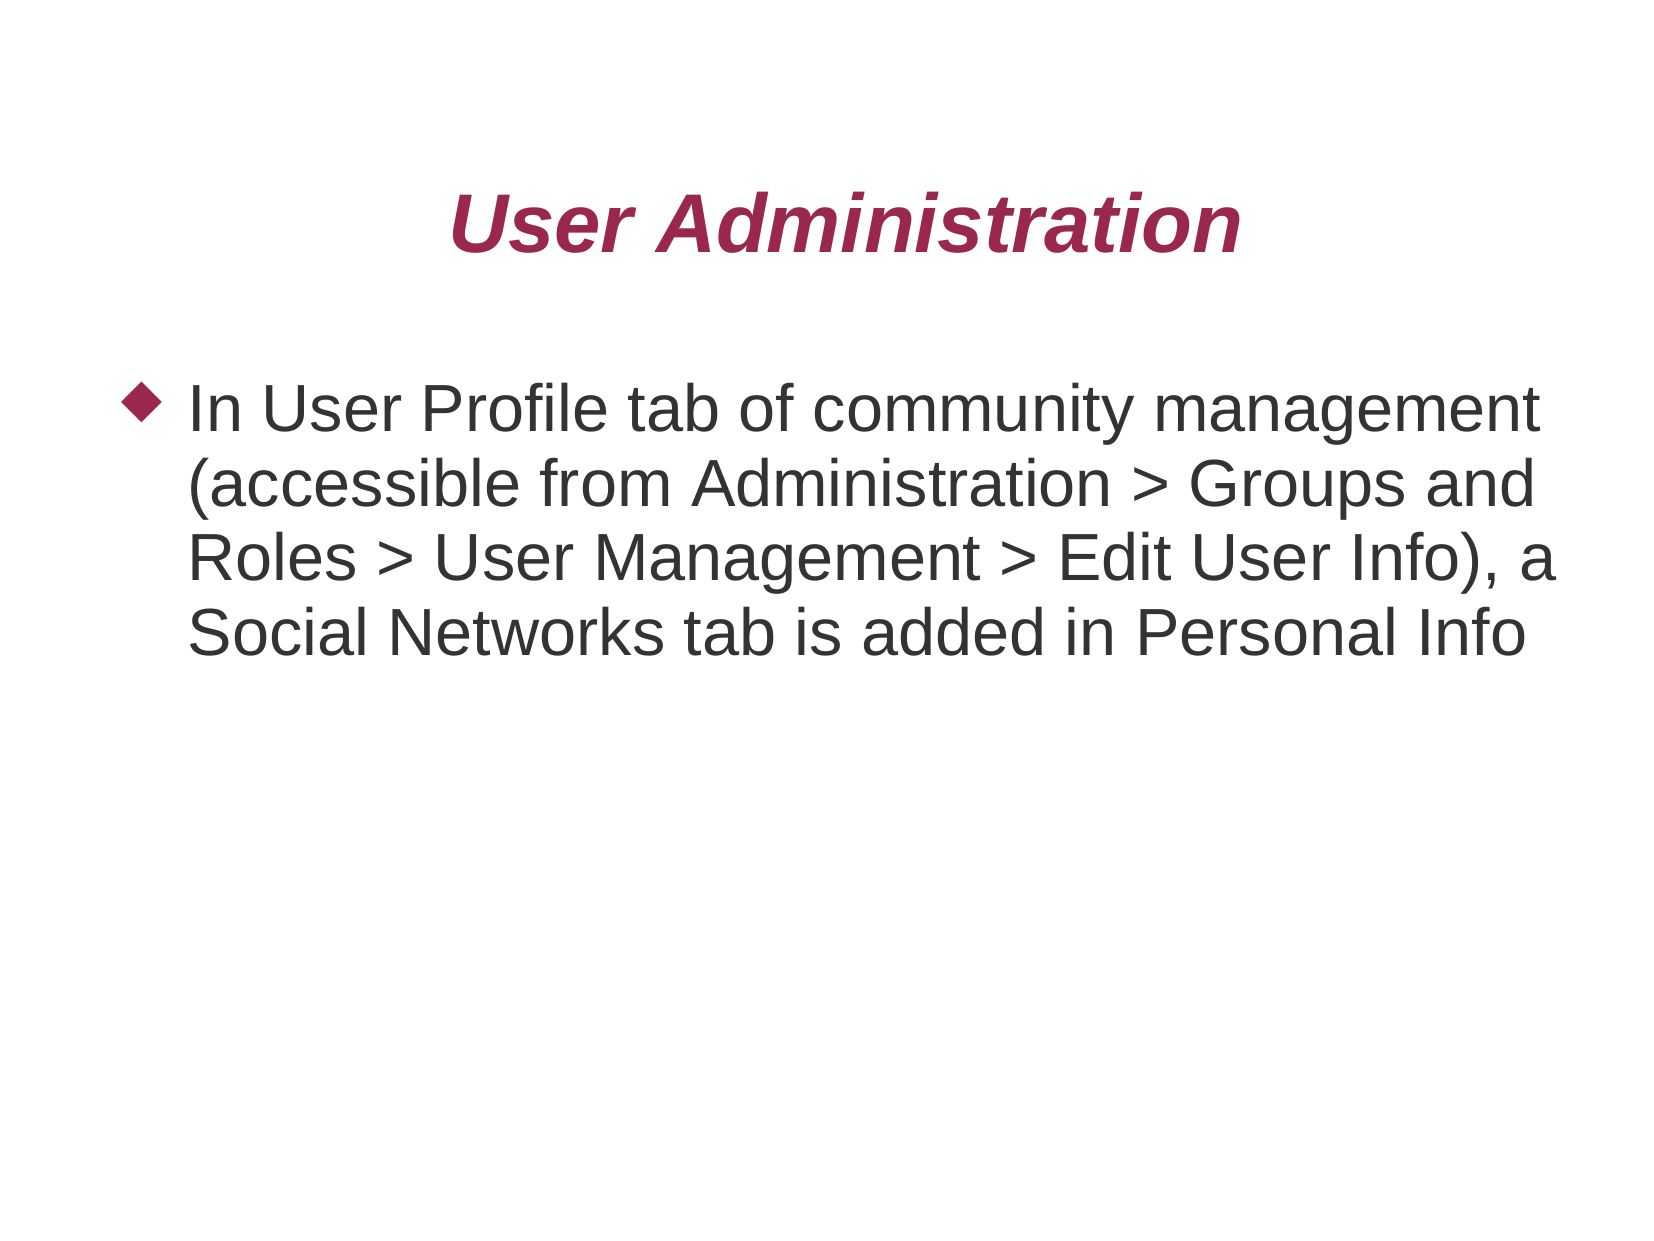

# User Administration
In User Profile tab of community management (accessible from Administration > Groups and Roles > User Management > Edit User Info), a Social Networks tab is added in Personal Info